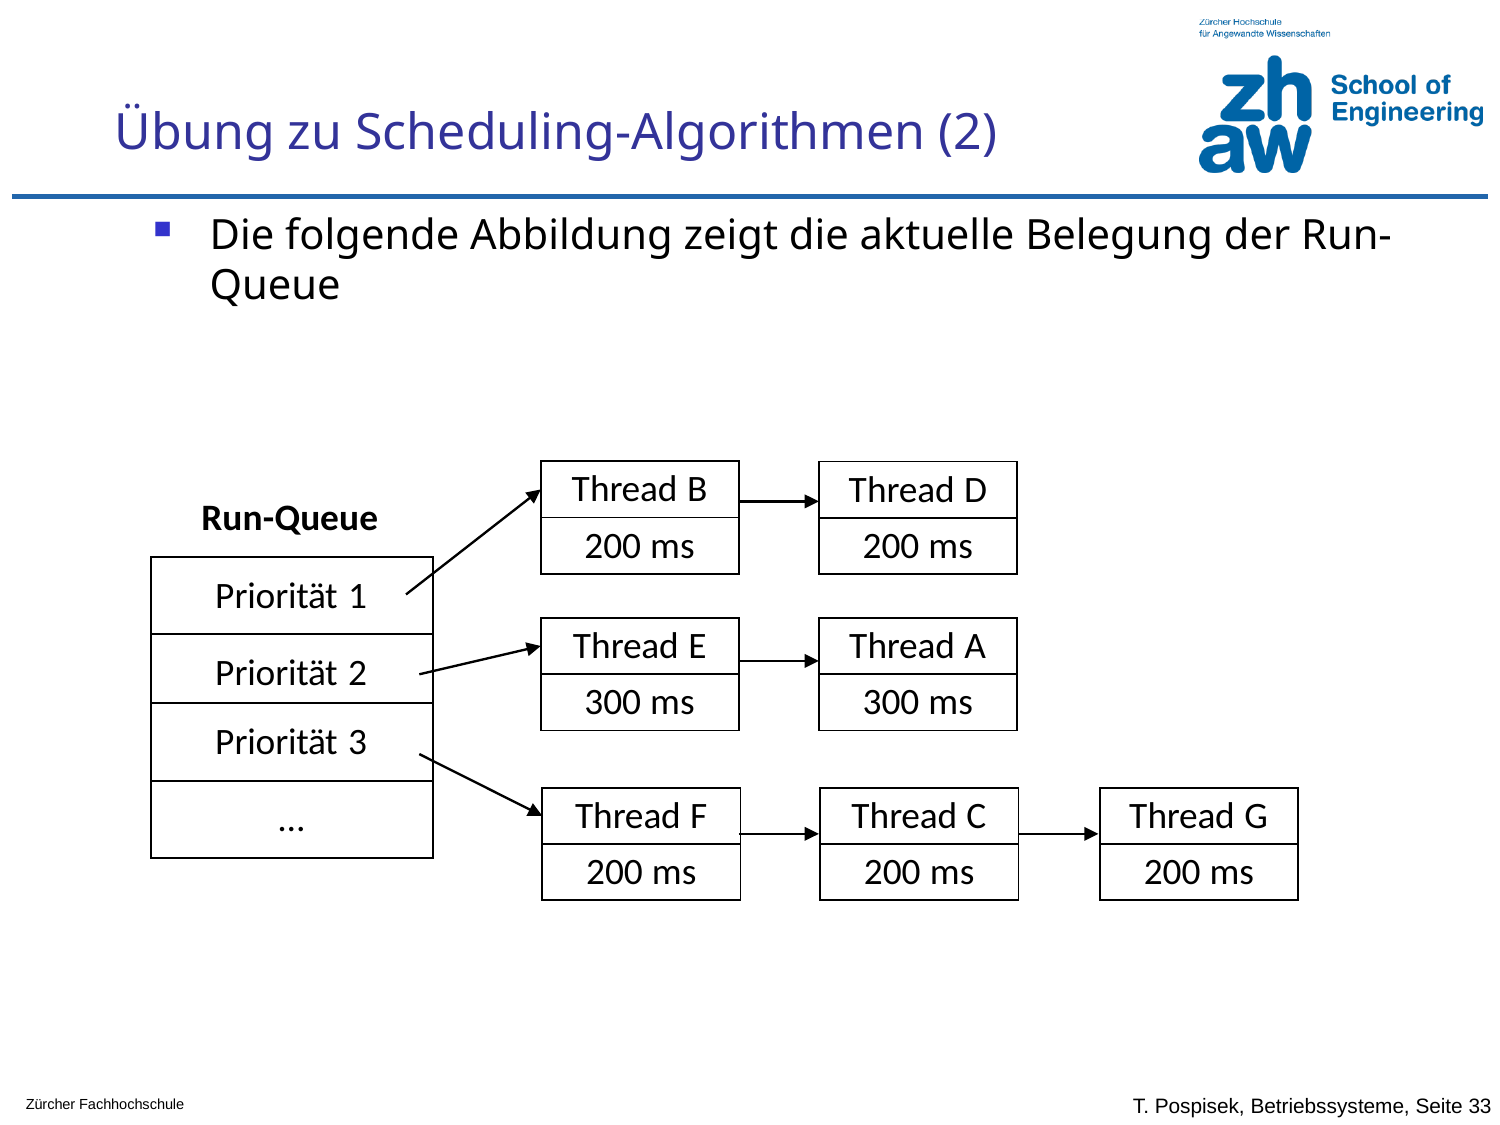

Übung zu Scheduling-Algorithmen (2)
# Die folgende Abbildung zeigt die aktuelle Belegung der Run-Queue